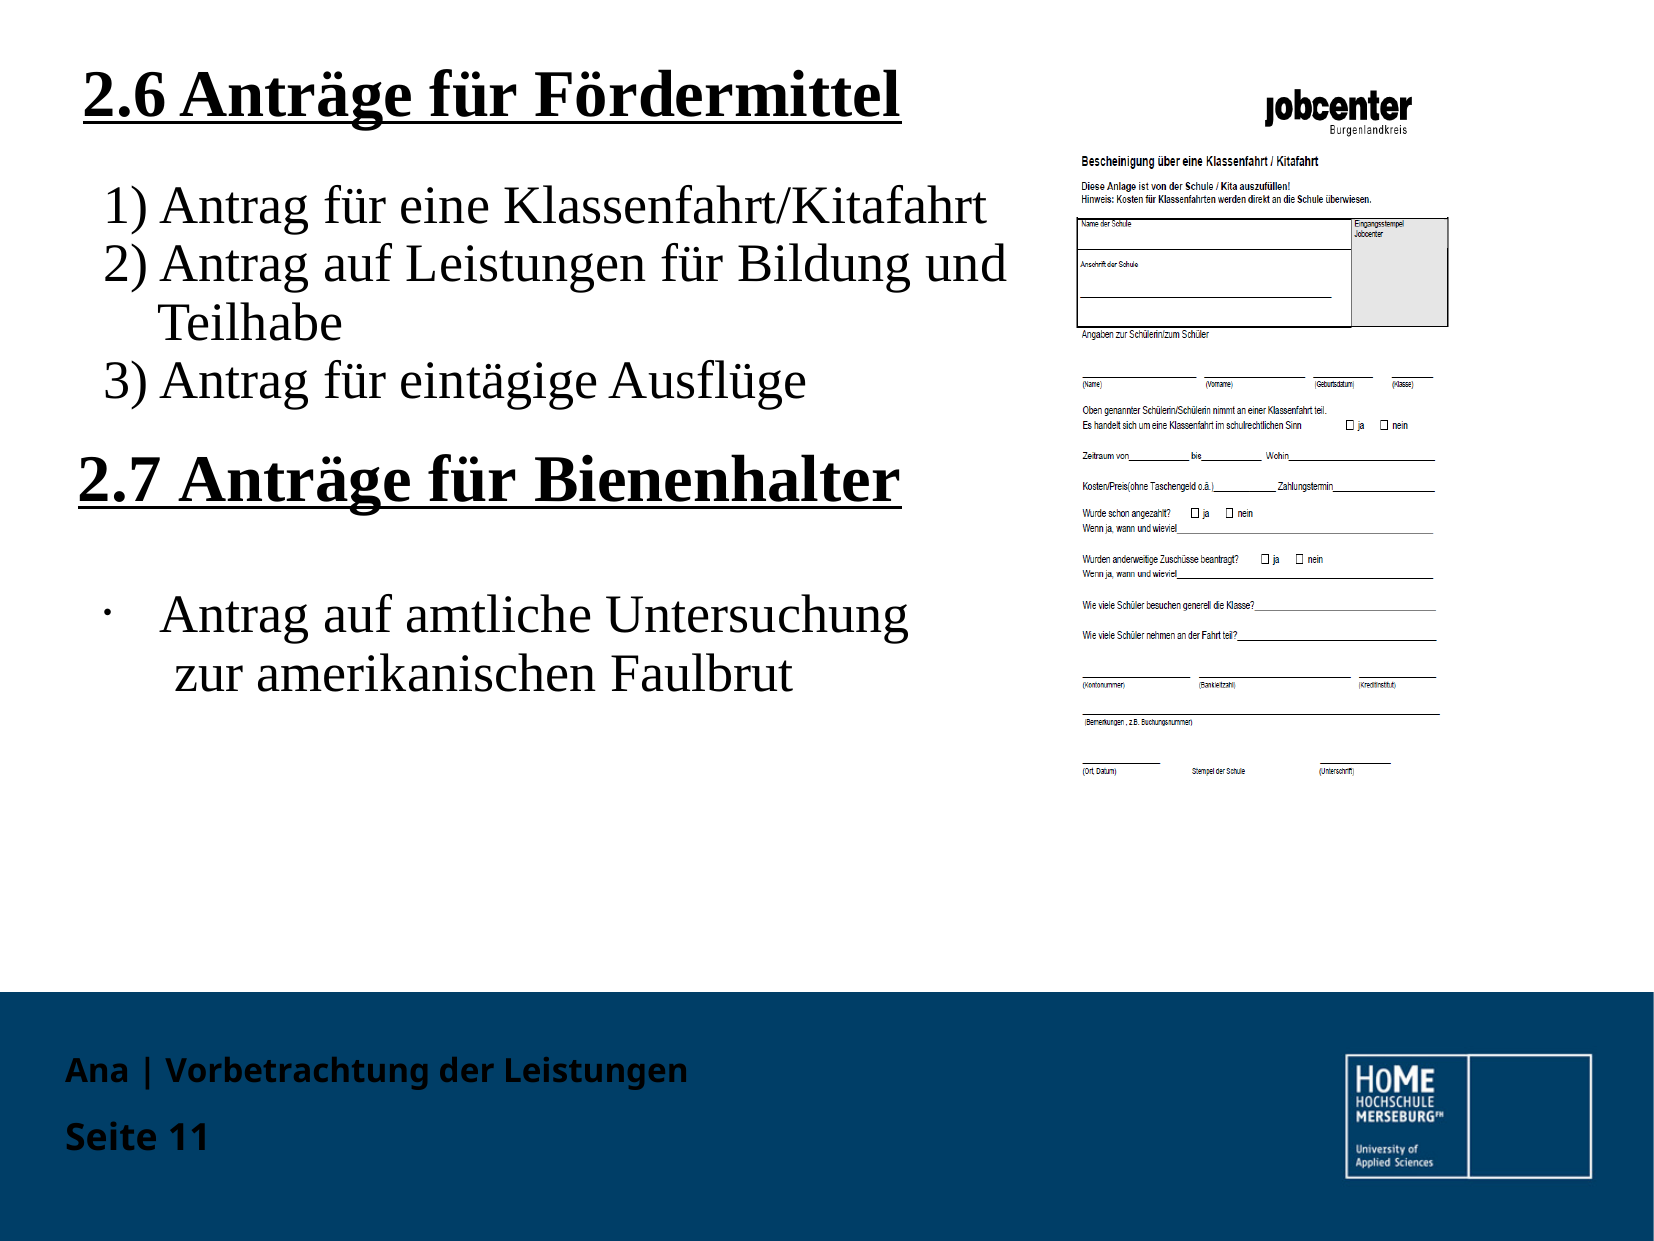

# 2.6 Anträge für Fördermittel
1) Antrag für eine Klassenfahrt/Kitafahrt
2) Antrag auf Leistungen für Bildung und
 Teilhabe
3) Antrag für eintägige Ausflüge
Antrag auf amtliche Untersuchung
zur amerikanischen Faulbrut
2.7 Anträge für Bienenhalter